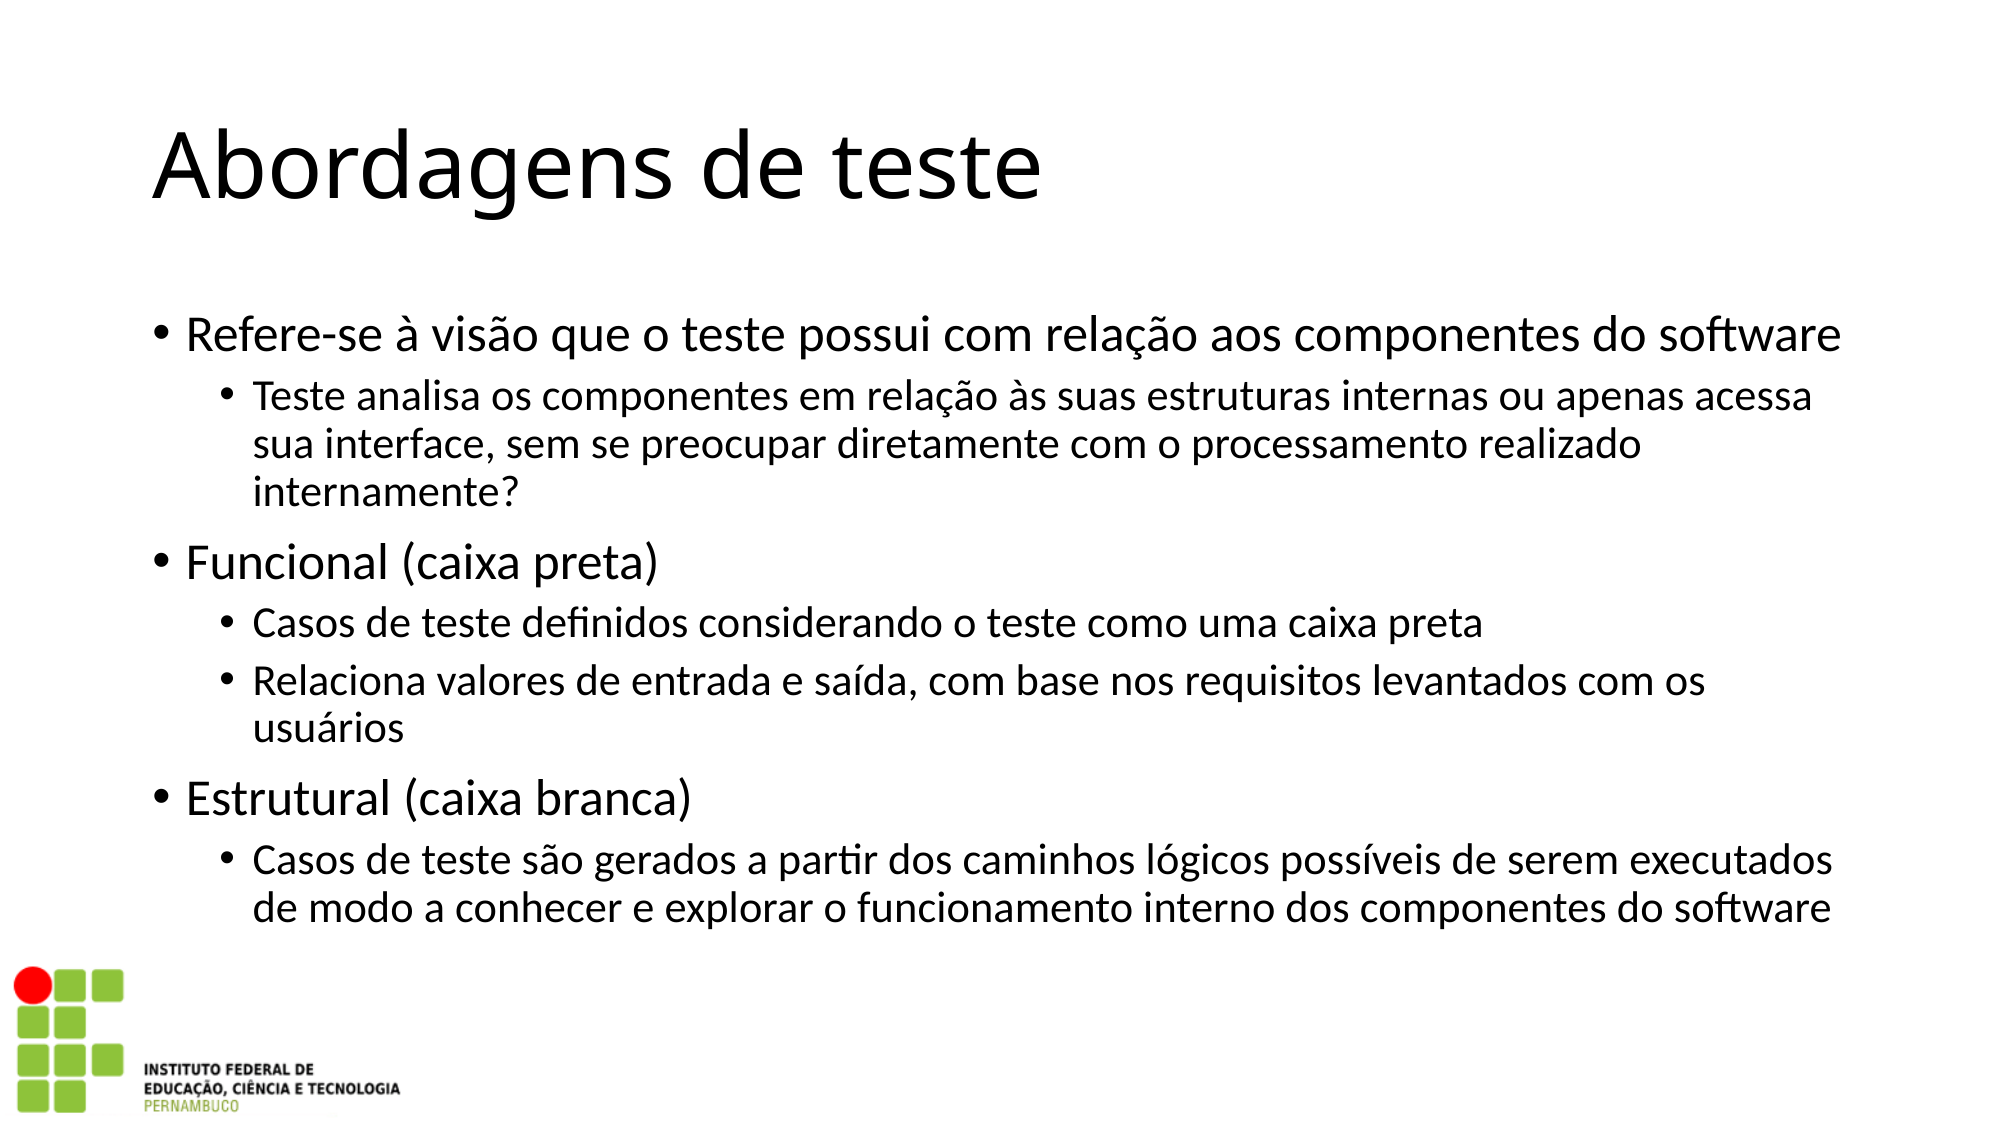

# Abordagens de teste
Refere-se à visão que o teste possui com relação aos componentes do software
Teste analisa os componentes em relação às suas estruturas internas ou apenas acessa sua interface, sem se preocupar diretamente com o processamento realizado internamente?
Funcional (caixa preta)
Casos de teste definidos considerando o teste como uma caixa preta
Relaciona valores de entrada e saída, com base nos requisitos levantados com os usuários
Estrutural (caixa branca)
Casos de teste são gerados a partir dos caminhos lógicos possíveis de serem executados de modo a conhecer e explorar o funcionamento interno dos componentes do software